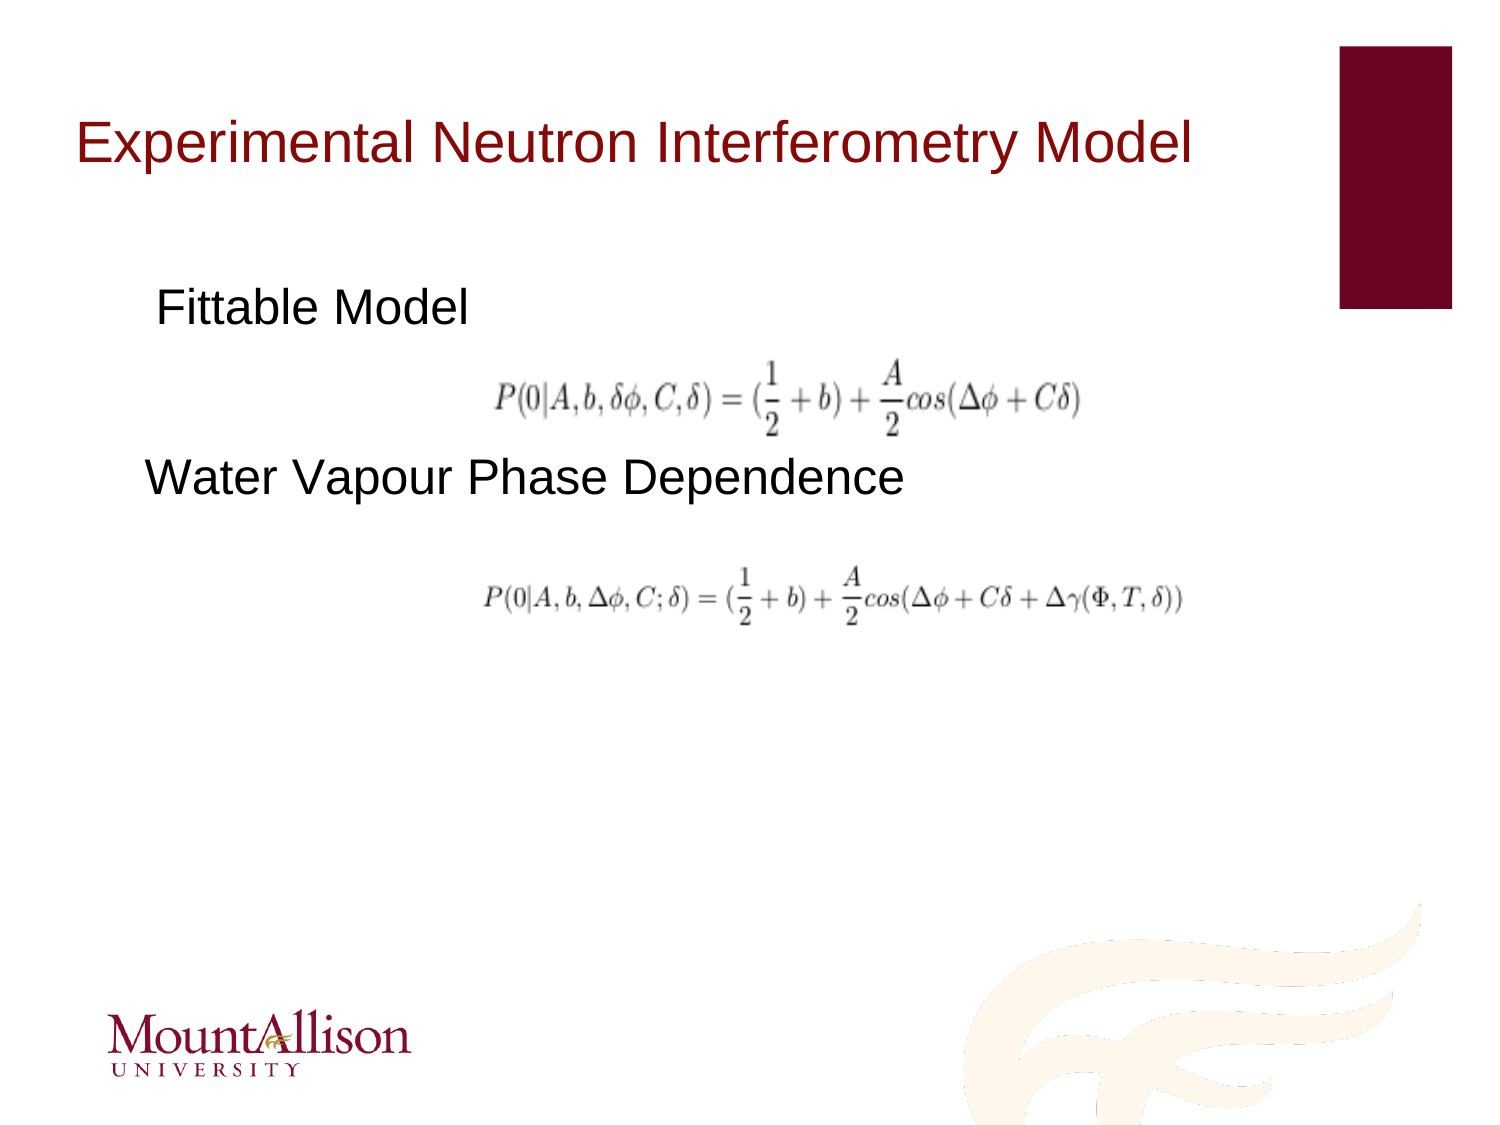

# Experimental Neutron Interferometry Model
Fittable Model
Water Vapour Phase Dependence